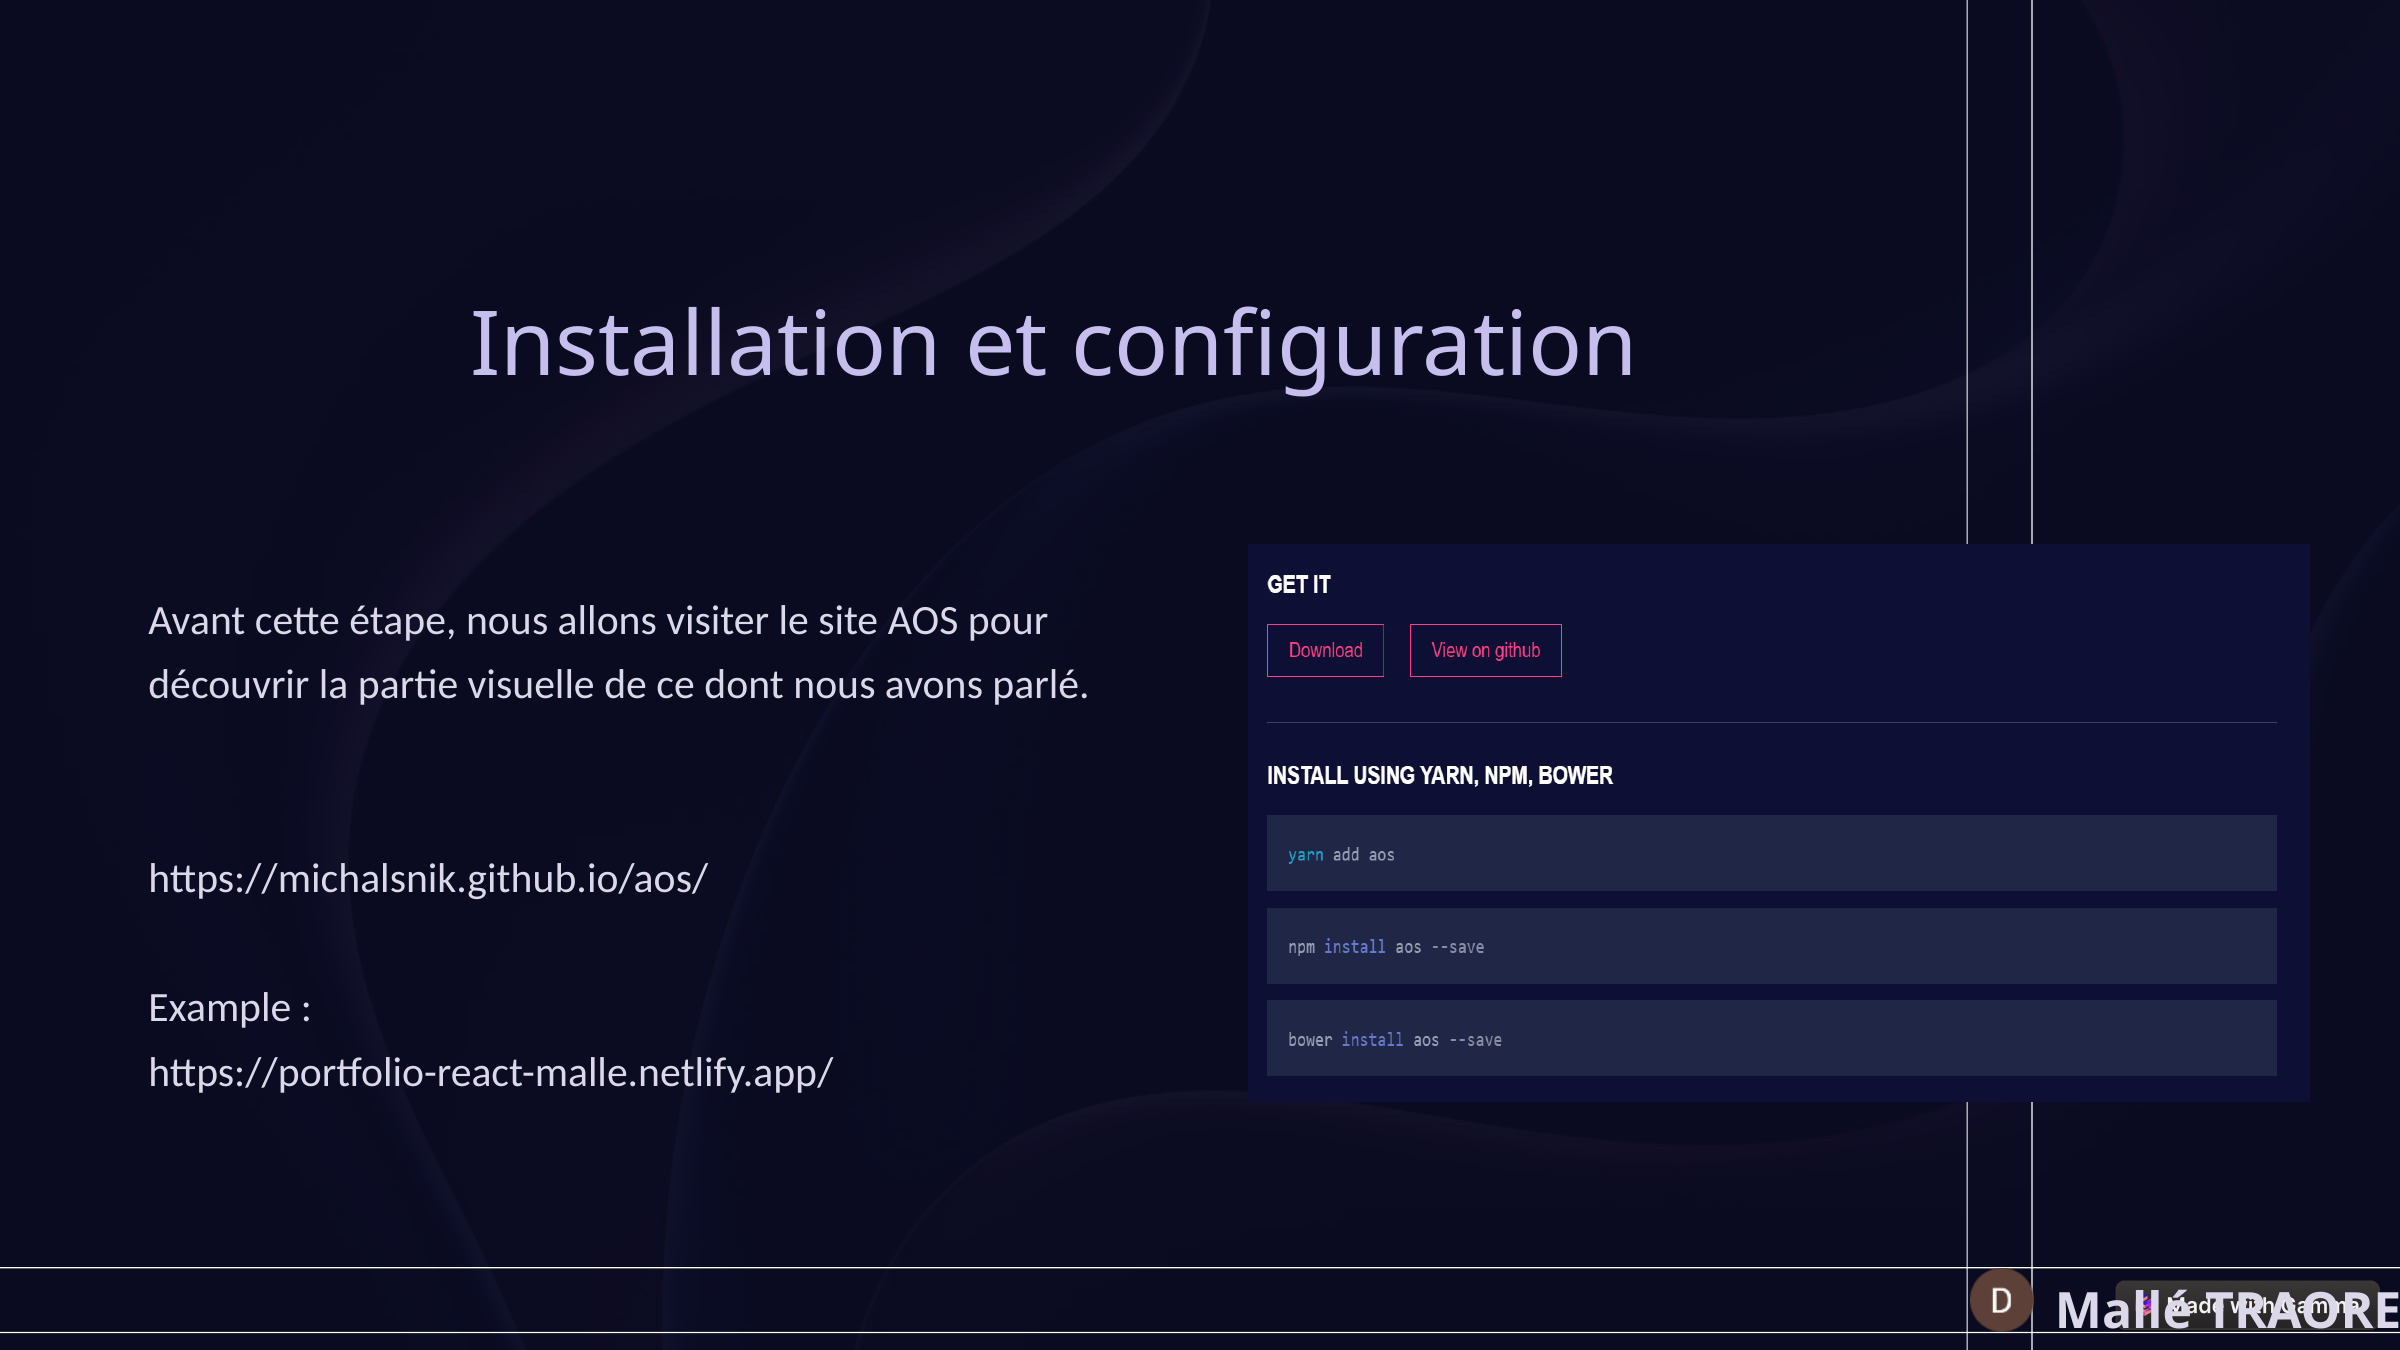

Installation et configuration
Avant cette étape, nous allons visiter le site AOS pour découvrir la partie visuelle de ce dont nous avons parlé.
https://michalsnik.github.io/aos/
Example :
https://portfolio-react-malle.netlify.app/
Mallé TRAORE